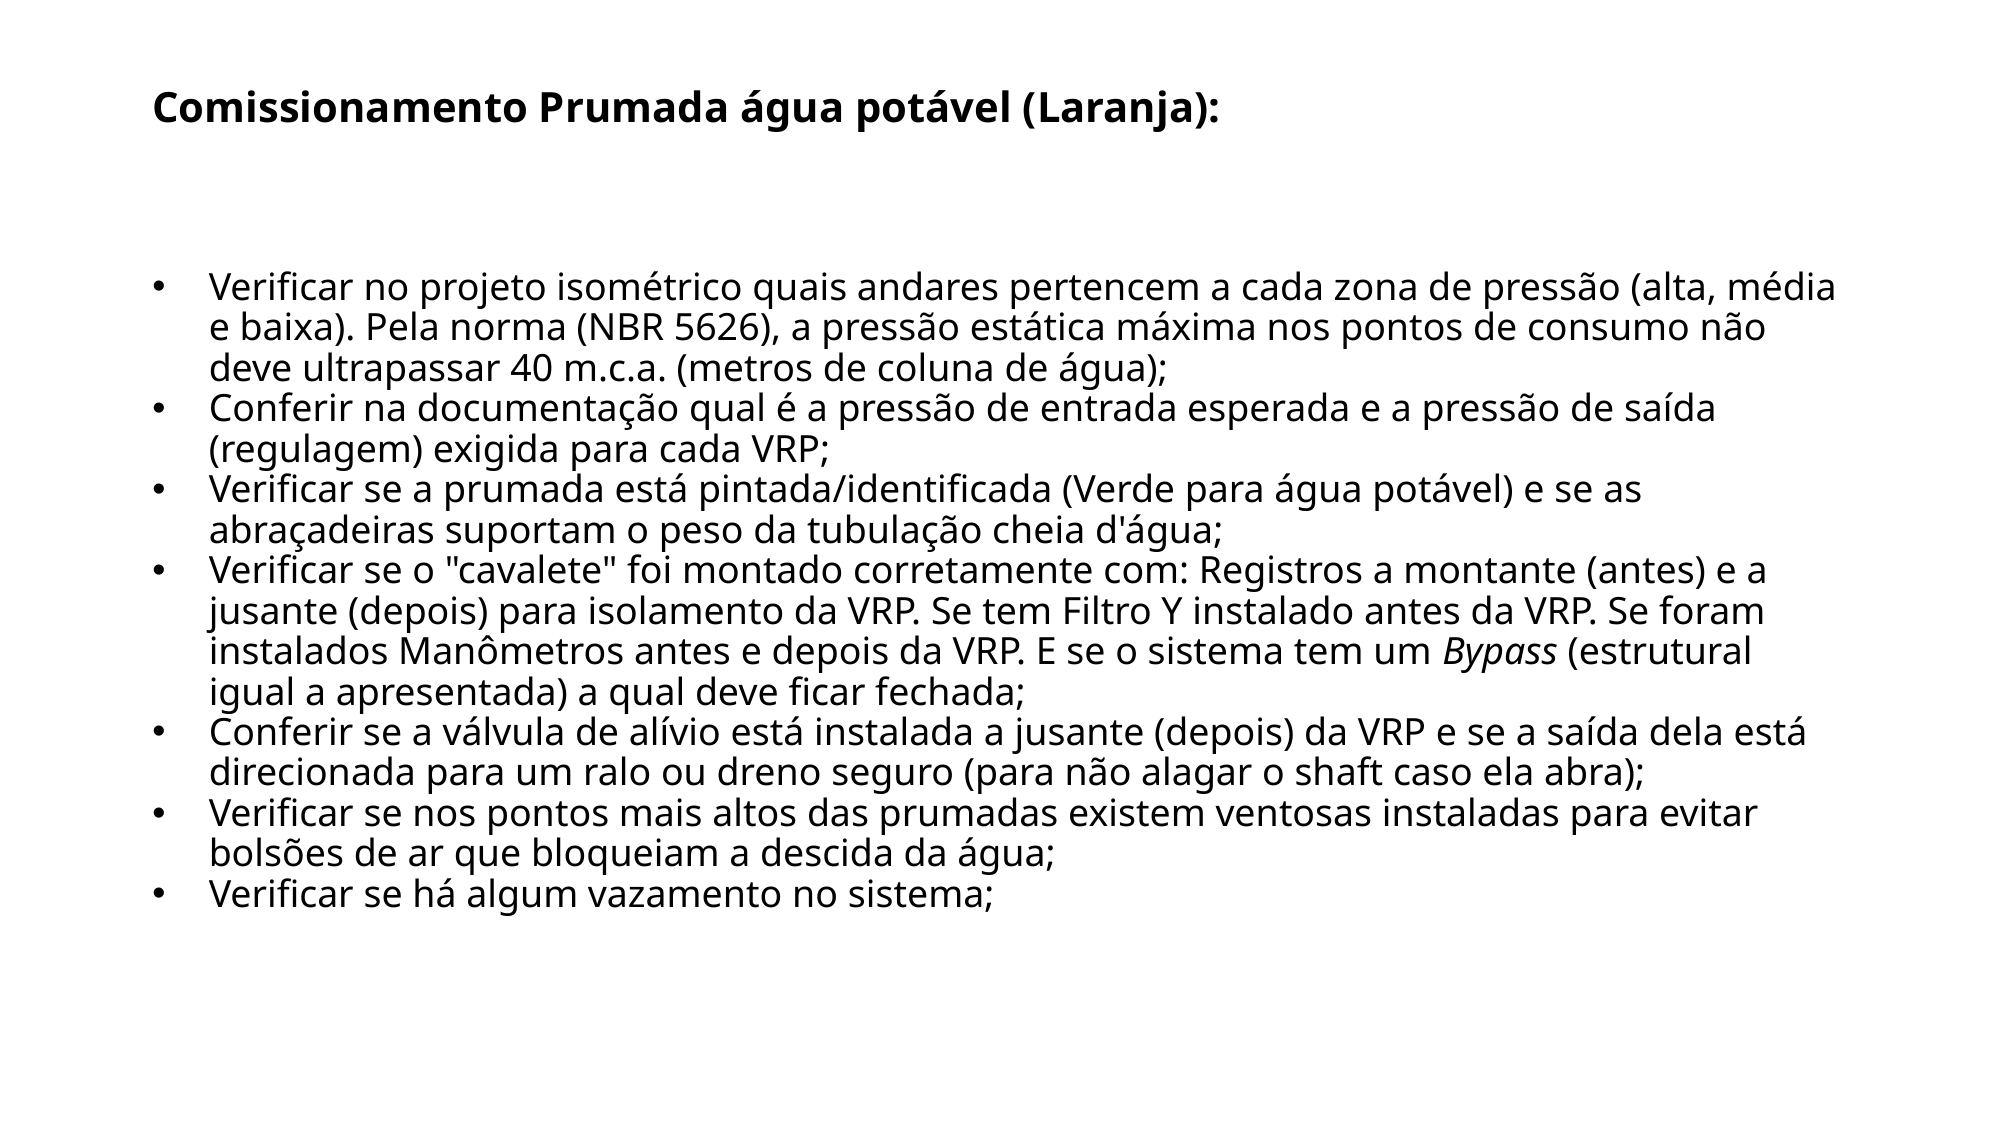

# Comissionamento Prumada água potável (Laranja):
Verificar no projeto isométrico quais andares pertencem a cada zona de pressão (alta, média e baixa). Pela norma (NBR 5626), a pressão estática máxima nos pontos de consumo não deve ultrapassar 40 m.c.a. (metros de coluna de água);
Conferir na documentação qual é a pressão de entrada esperada e a pressão de saída (regulagem) exigida para cada VRP;
Verificar se a prumada está pintada/identificada (Verde para água potável) e se as abraçadeiras suportam o peso da tubulação cheia d'água;
Verificar se o "cavalete" foi montado corretamente com: Registros a montante (antes) e a jusante (depois) para isolamento da VRP. Se tem Filtro Y instalado antes da VRP. Se foram instalados Manômetros antes e depois da VRP. E se o sistema tem um Bypass (estrutural igual a apresentada) a qual deve ficar fechada;
Conferir se a válvula de alívio está instalada a jusante (depois) da VRP e se a saída dela está direcionada para um ralo ou dreno seguro (para não alagar o shaft caso ela abra);
Verificar se nos pontos mais altos das prumadas existem ventosas instaladas para evitar bolsões de ar que bloqueiam a descida da água;
Verificar se há algum vazamento no sistema;